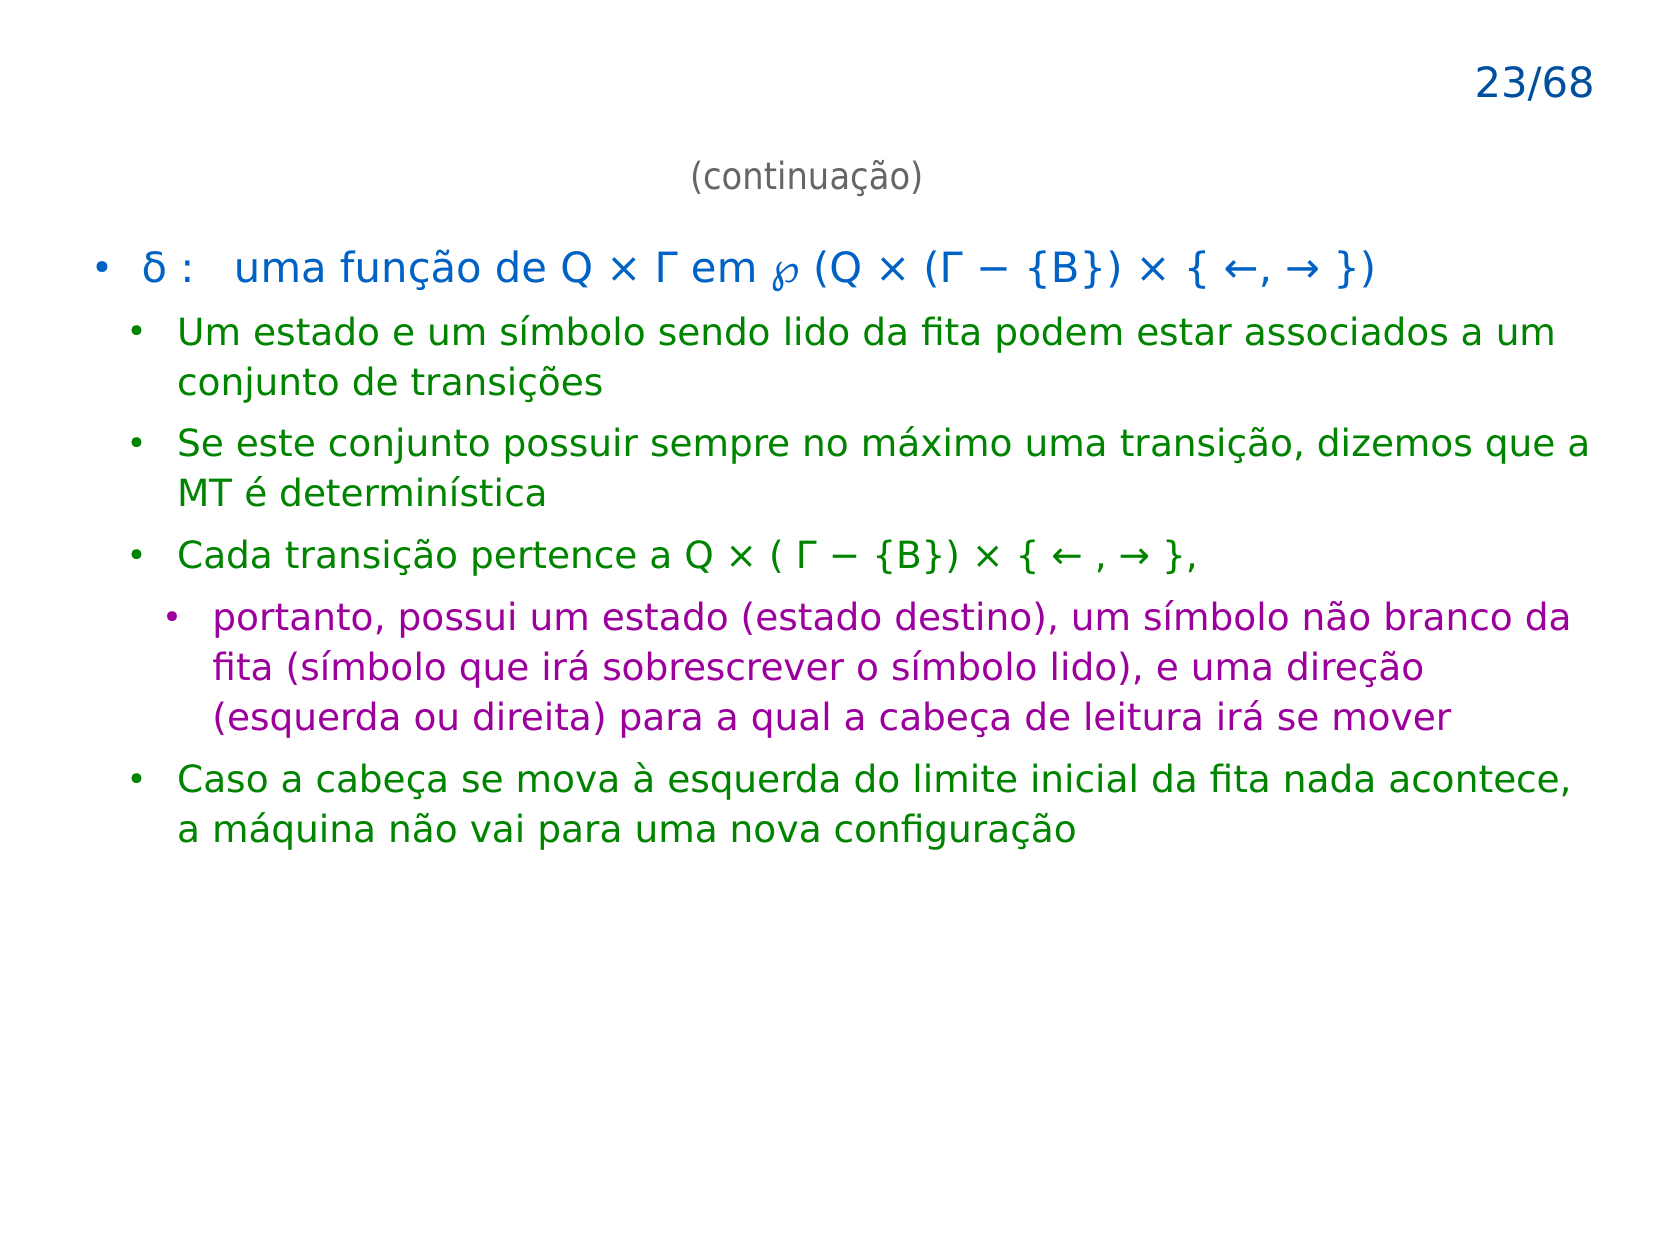

#
23
(continuação)
δ : uma função de Q × Γ em ℘ (Q × (Γ − {B}) × { ←, → })
Um estado e um símbolo sendo lido da fita podem estar associados a um conjunto de transições
Se este conjunto possuir sempre no máximo uma transição, dizemos que a MT é determinística
Cada transição pertence a Q × ( Γ − {B}) × { ← , → },
portanto, possui um estado (estado destino), um símbolo não branco da fita (símbolo que irá sobrescrever o símbolo lido), e uma direção (esquerda ou direita) para a qual a cabeça de leitura irá se mover
Caso a cabeça se mova à esquerda do limite inicial da fita nada acontece, a máquina não vai para uma nova configuração